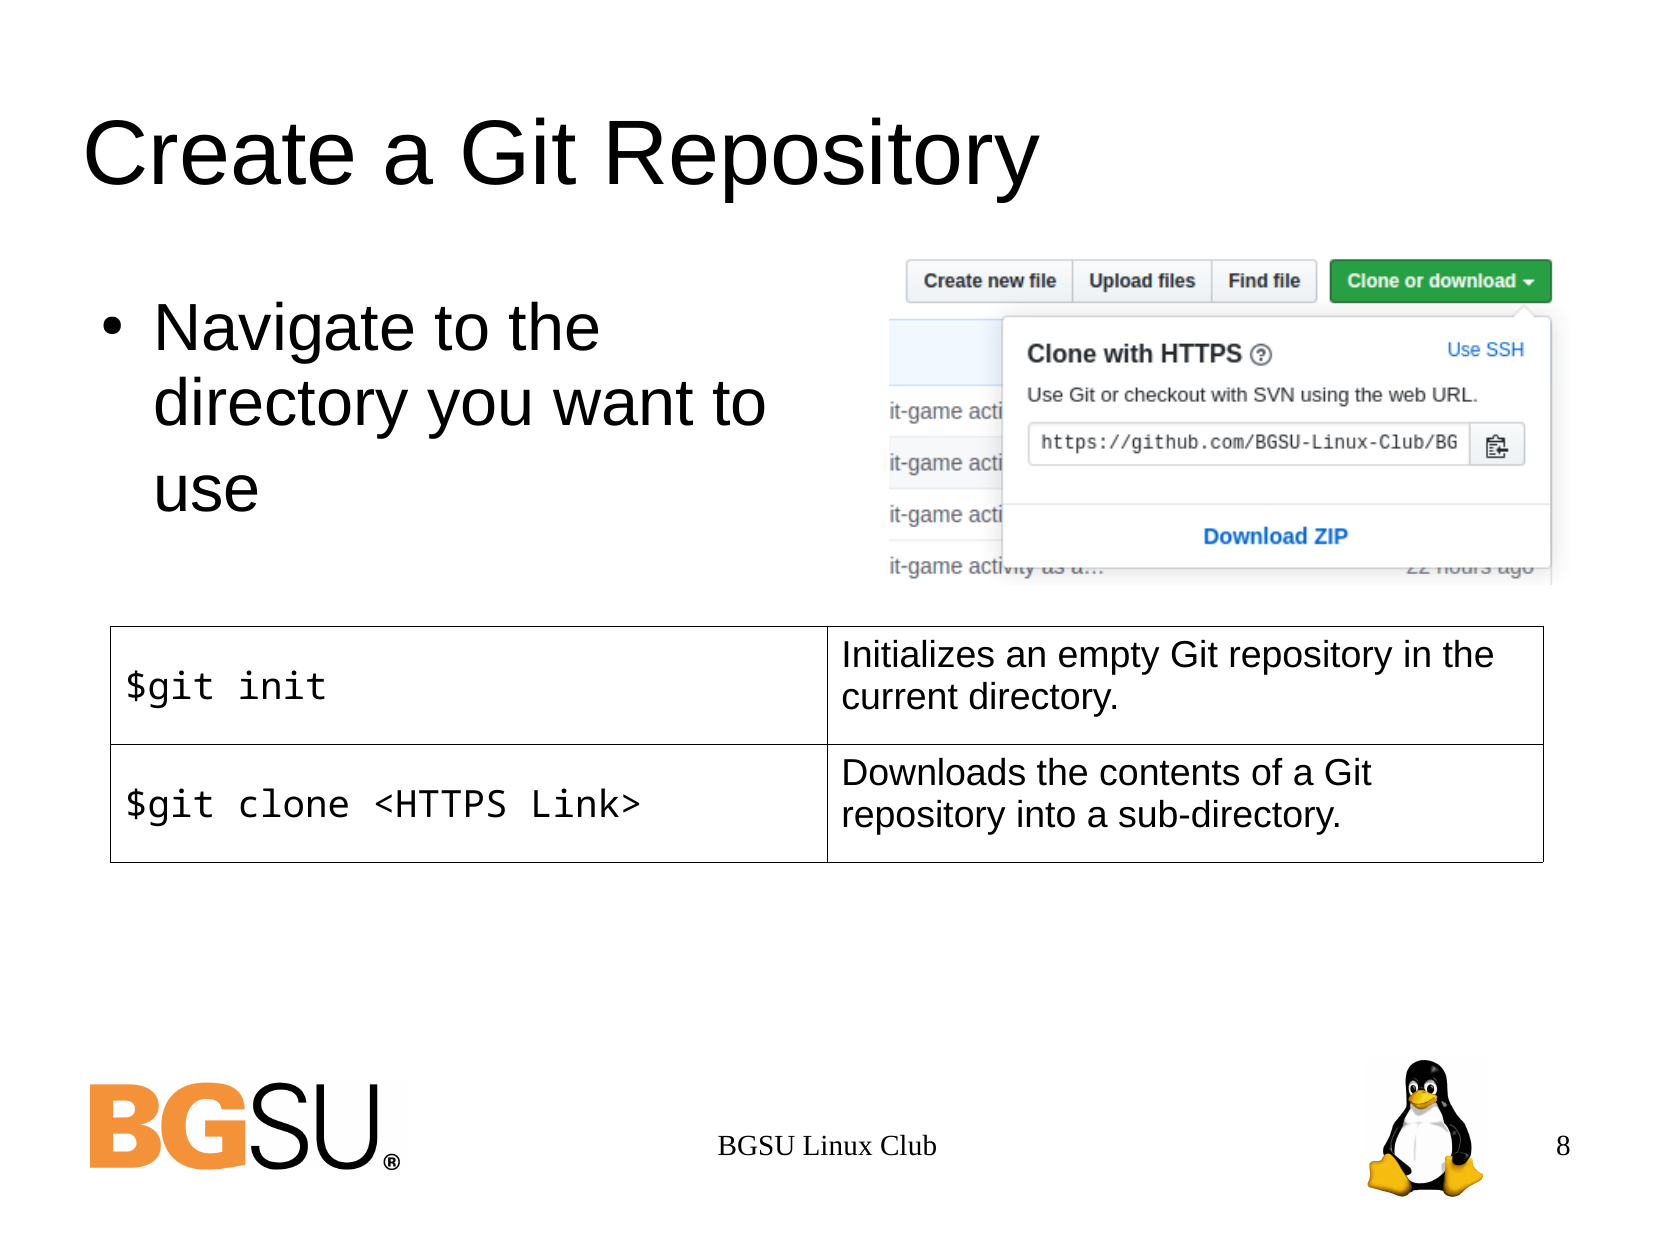

# Create a Git Repository
Navigate to the directory you want to use
| $git init | Initializes an empty Git repository in the current directory. |
| --- | --- |
| $git clone <HTTPS Link> | Downloads the contents of a Git repository into a sub-directory. |
BGSU Linux Club
8